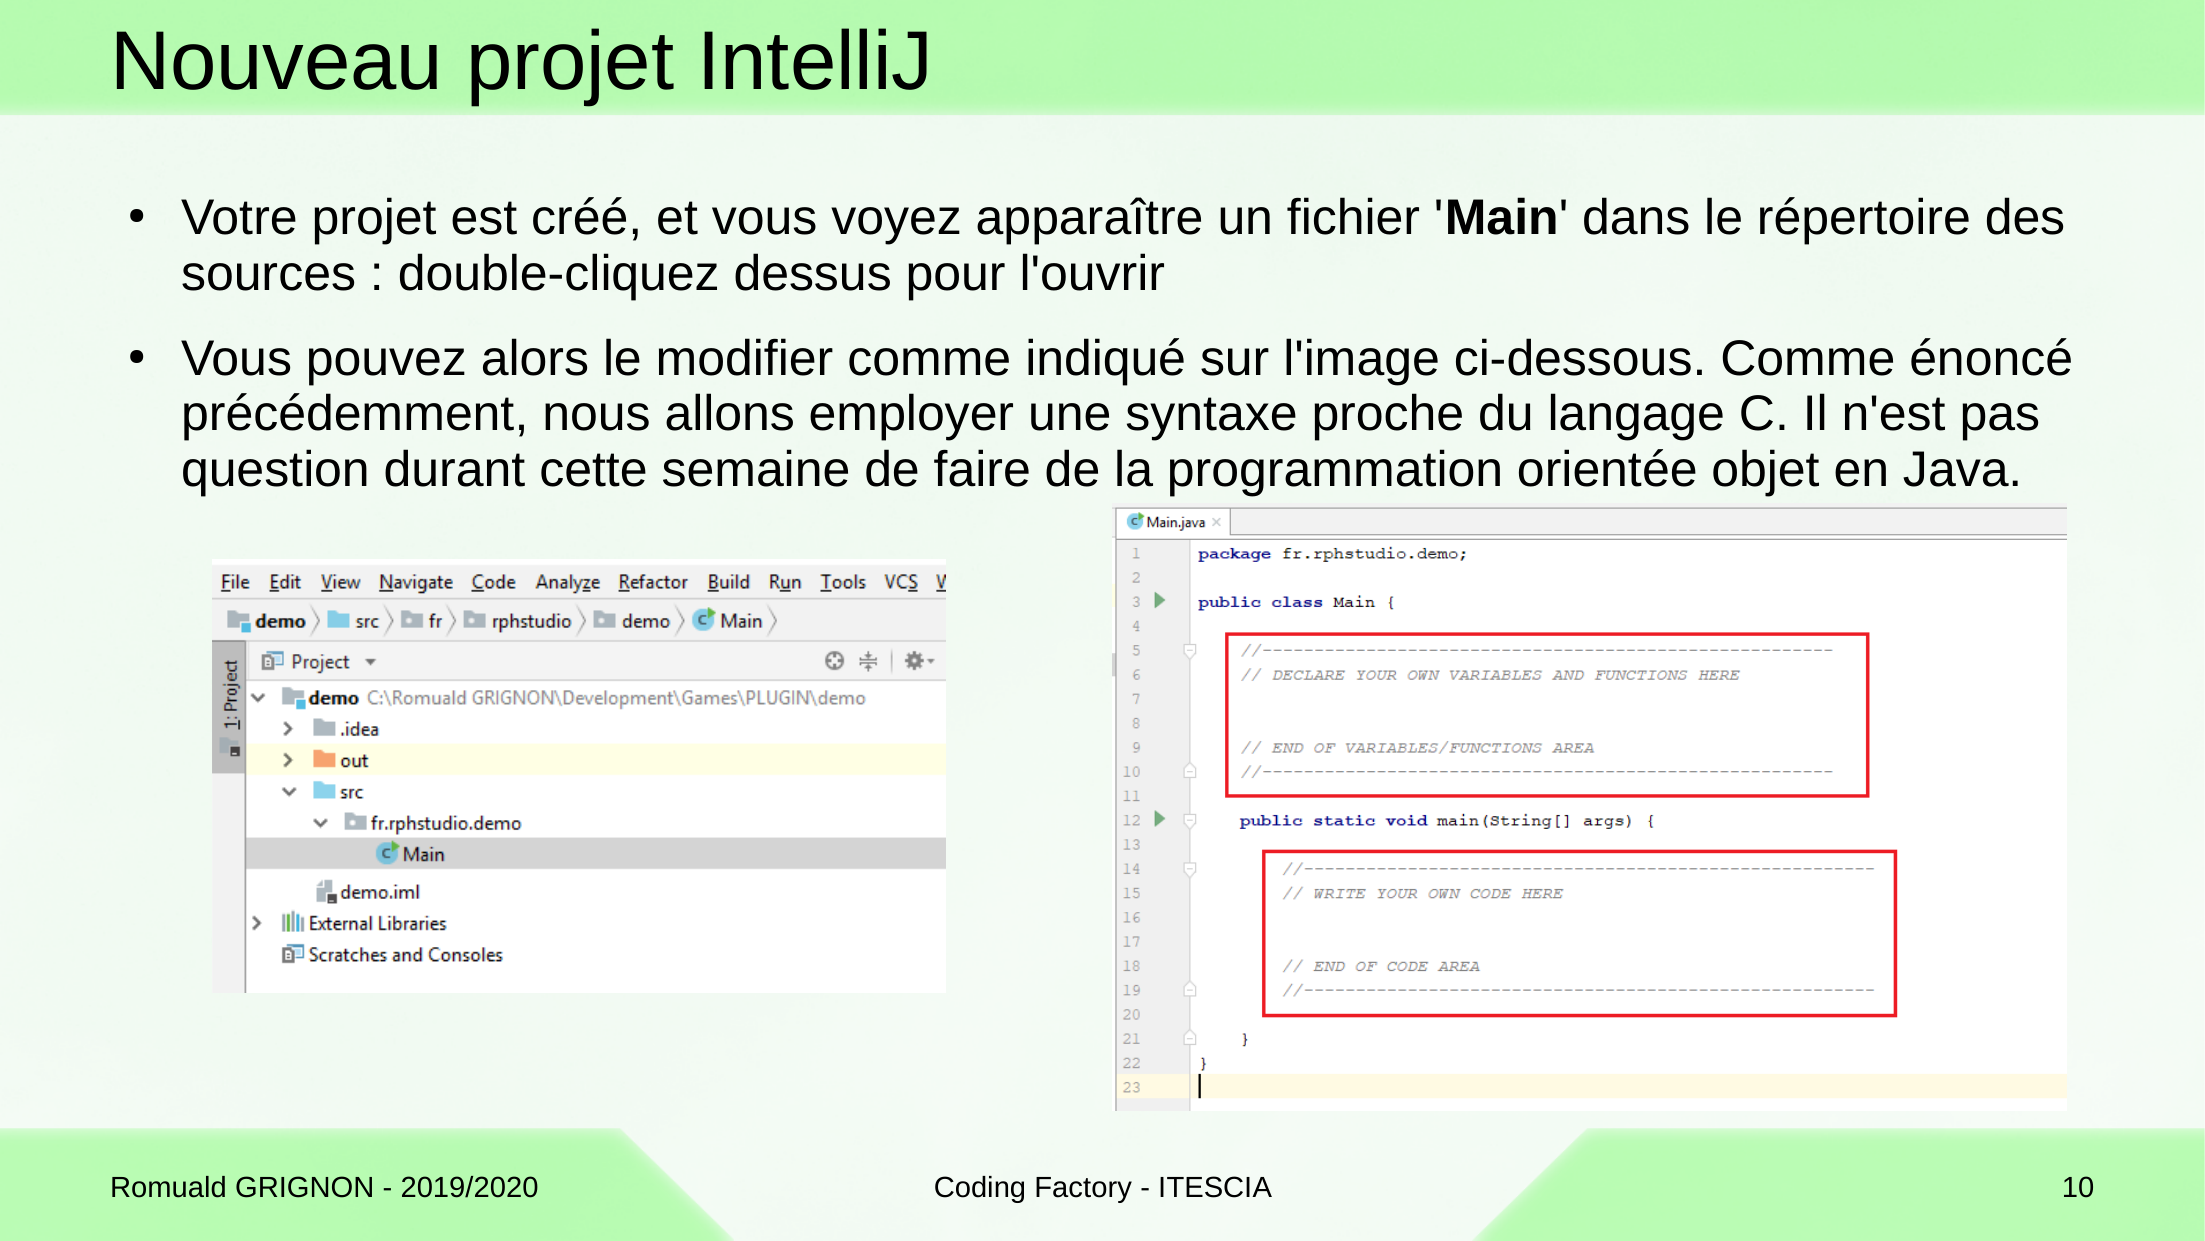

# Nouveau projet IntelliJ
Votre projet est créé, et vous voyez apparaître un fichier 'Main' dans le répertoire des sources : double-cliquez dessus pour l'ouvrir
Vous pouvez alors le modifier comme indiqué sur l'image ci-dessous. Comme énoncé précédemment, nous allons employer une syntaxe proche du langage C. Il n'est pas question durant cette semaine de faire de la programmation orientée objet en Java.
Romuald GRIGNON - 2019/2020
Coding Factory - ITESCIA
10